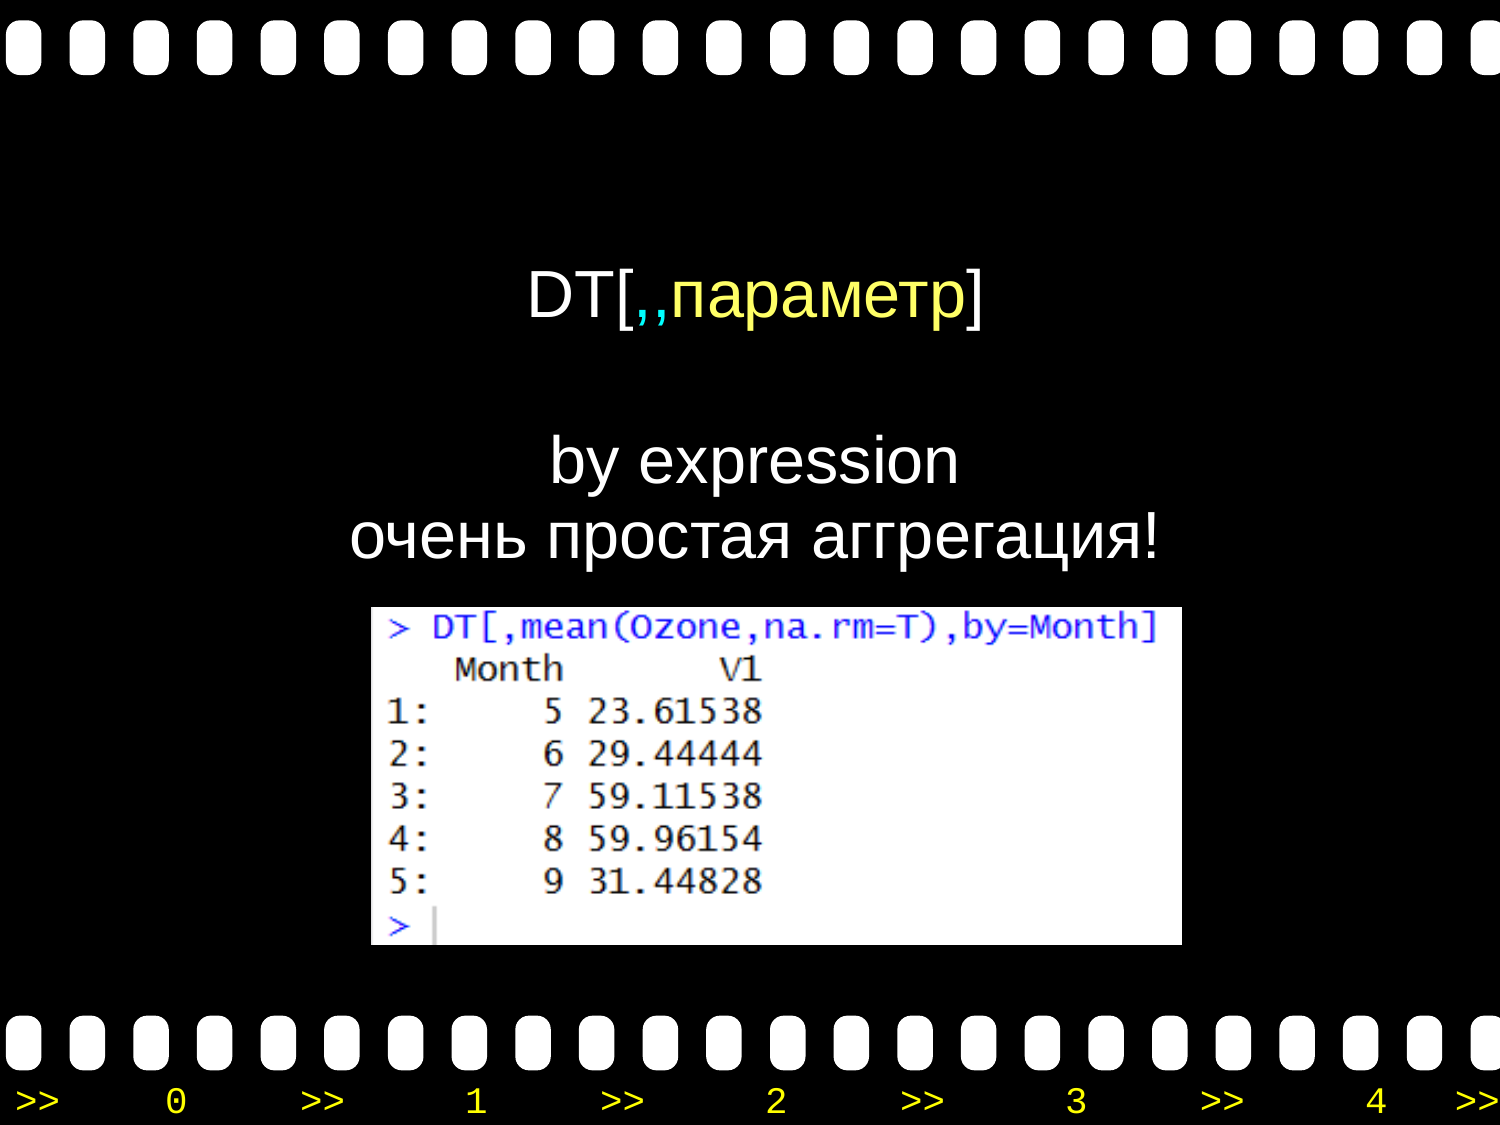

# DT[,,параметр]
by expression
очень простая аггрегация!